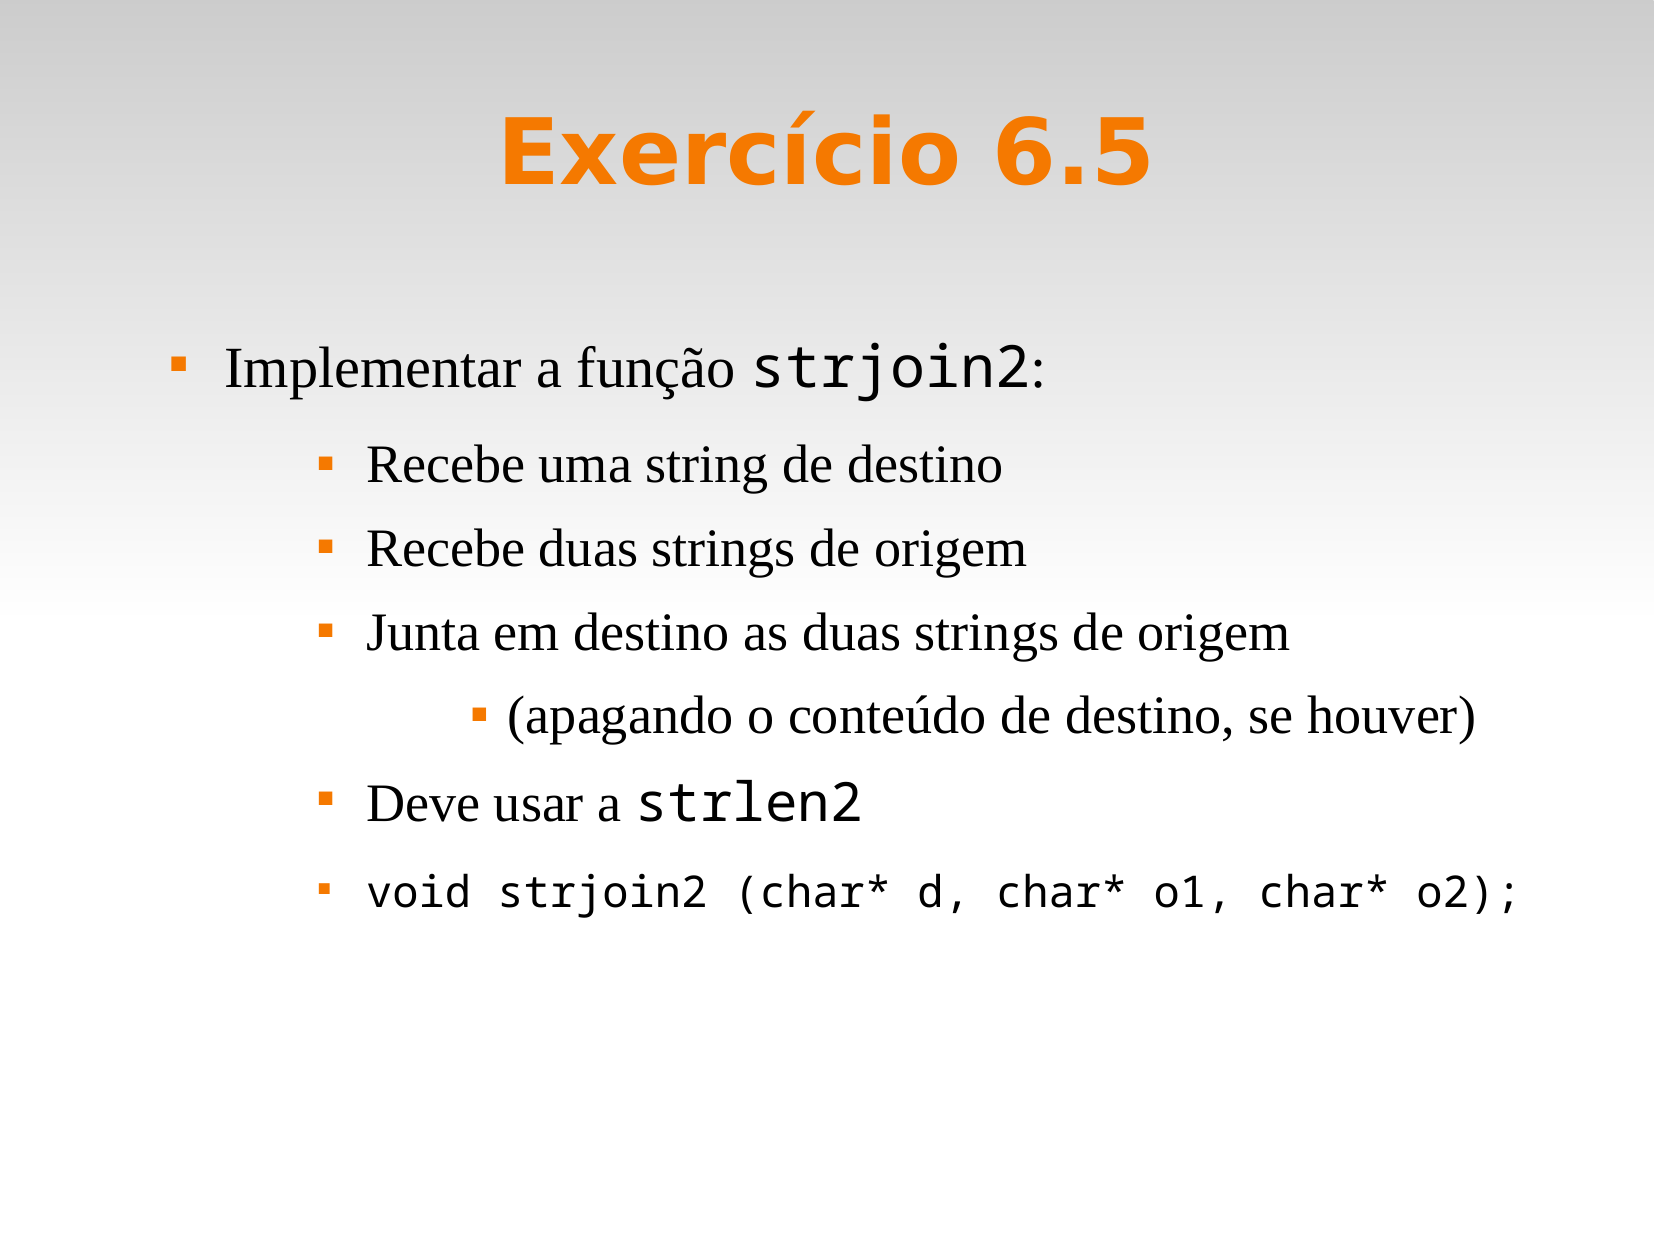

# Exercício 6.5
Implementar a função strjoin2:
Recebe uma string de destino
Recebe duas strings de origem
Junta em destino as duas strings de origem
(apagando o conteúdo de destino, se houver)
Deve usar a strlen2
void strjoin2 (char* d, char* o1, char* o2);